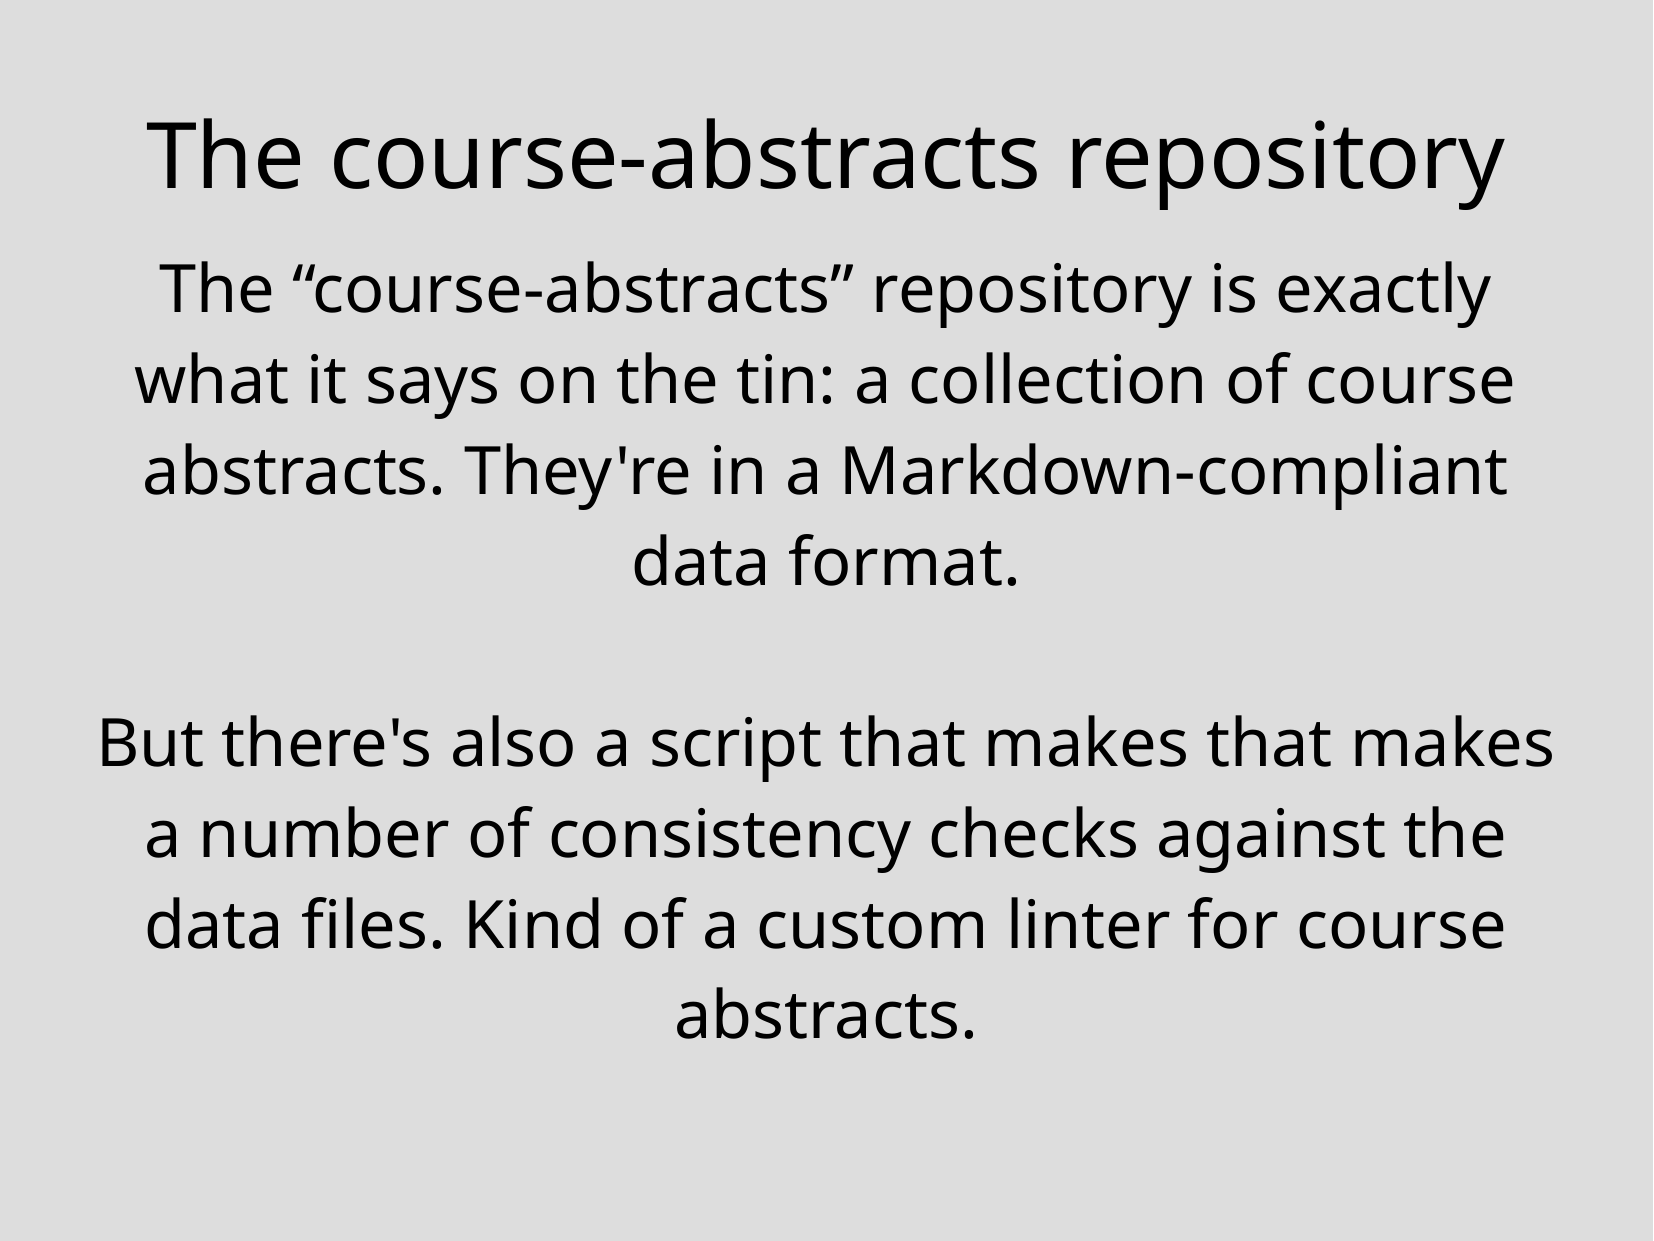

# The course-abstracts repository
The “course-abstracts” repository is exactly what it says on the tin: a collection of course abstracts. They're in a Markdown-compliant data format.
But there's also a script that makes that makes a number of consistency checks against the data files. Kind of a custom linter for course abstracts.